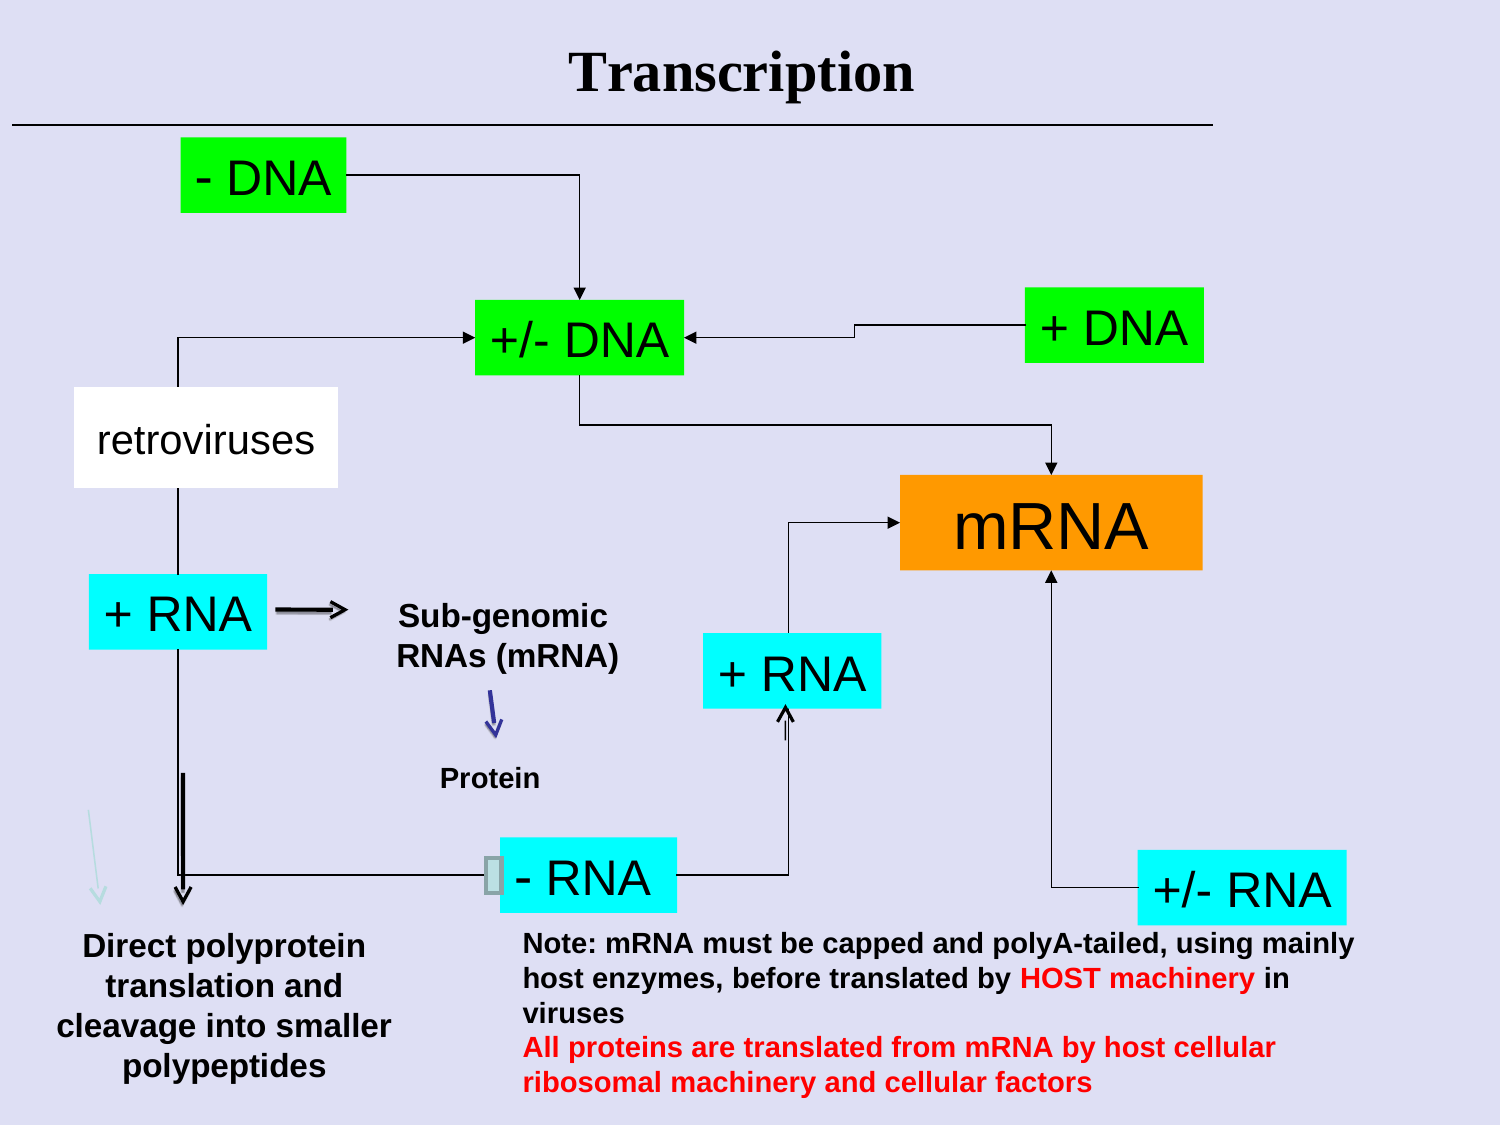

Transcription
 DNA
+ DNA
+/- DNA
retroviruses
mRNA
+ RNA
Sub-genomic RNAs (mRNA)
+ RNA
Protein
 RNA
+/- RNA
Direct polyprotein translation and cleavage into smaller polypeptides
Note: mRNA must be capped and polyA-tailed, using mainly host enzymes, before translated by HOST machinery in viruses
All proteins are translated from mRNA by host cellular ribosomal machinery and cellular factors